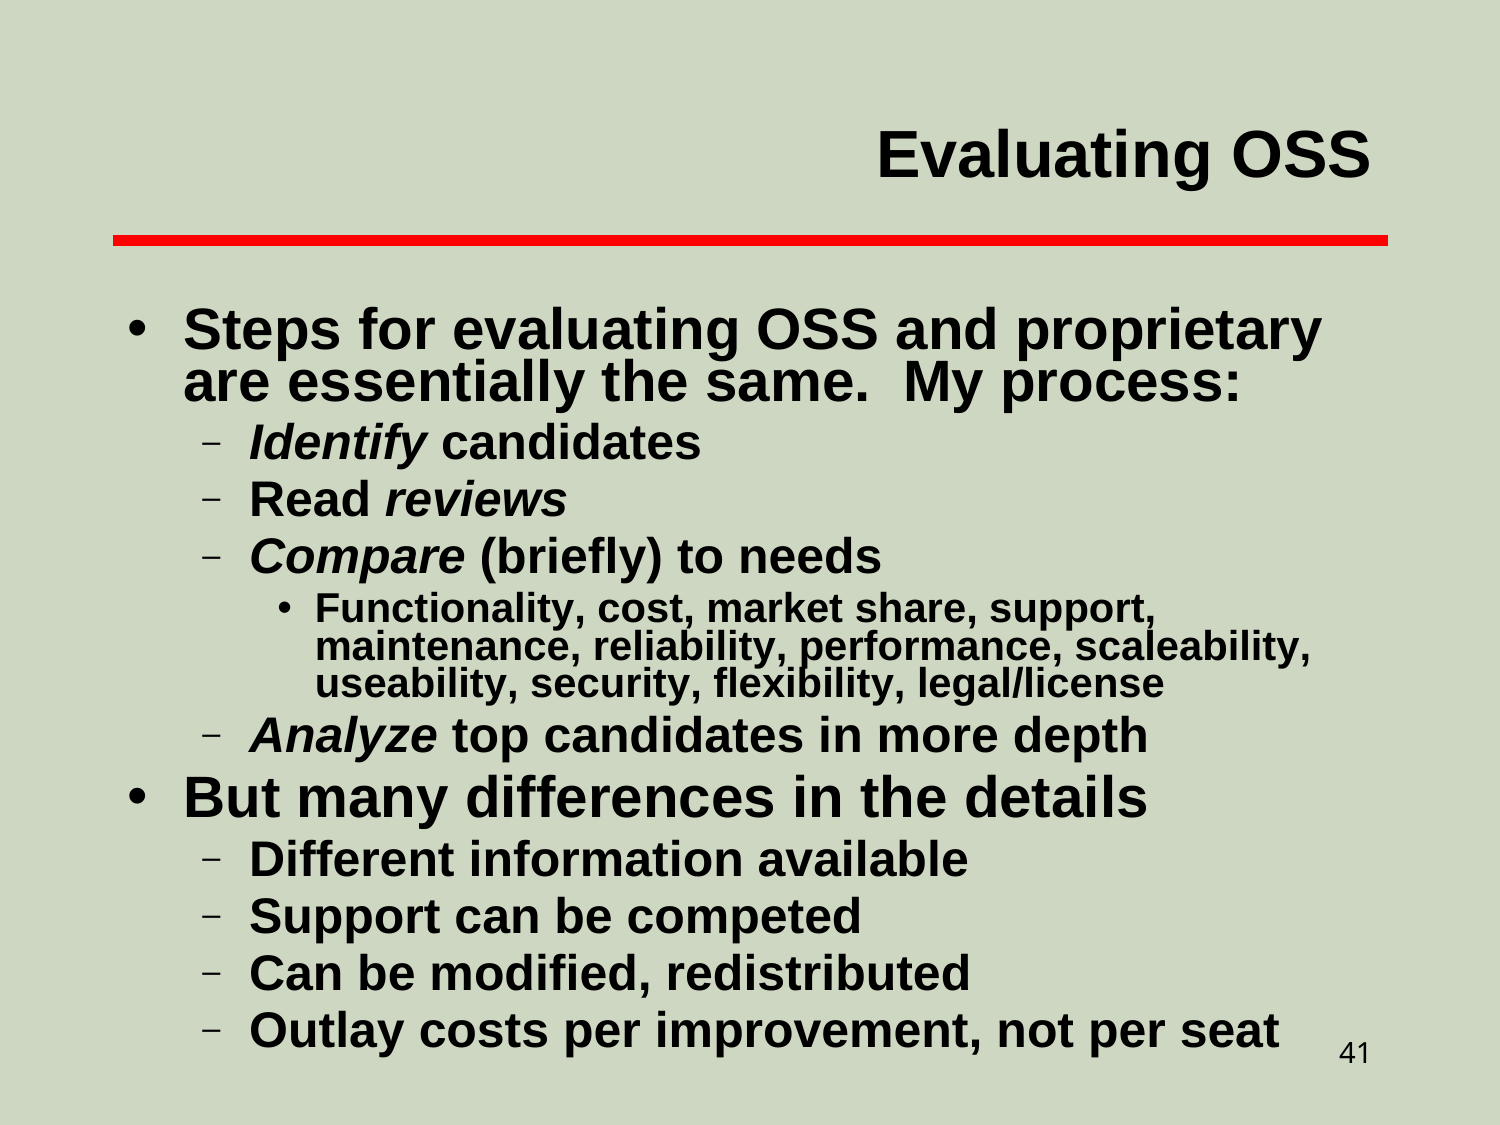

# Evaluating OSS
Steps for evaluating OSS and proprietary are essentially the same. My process:
Identify candidates
Read reviews
Compare (briefly) to needs
Functionality, cost, market share, support, maintenance, reliability, performance, scaleability, useability, security, flexibility, legal/license
Analyze top candidates in more depth
But many differences in the details
Different information available
Support can be competed
Can be modified, redistributed
Outlay costs per improvement, not per seat